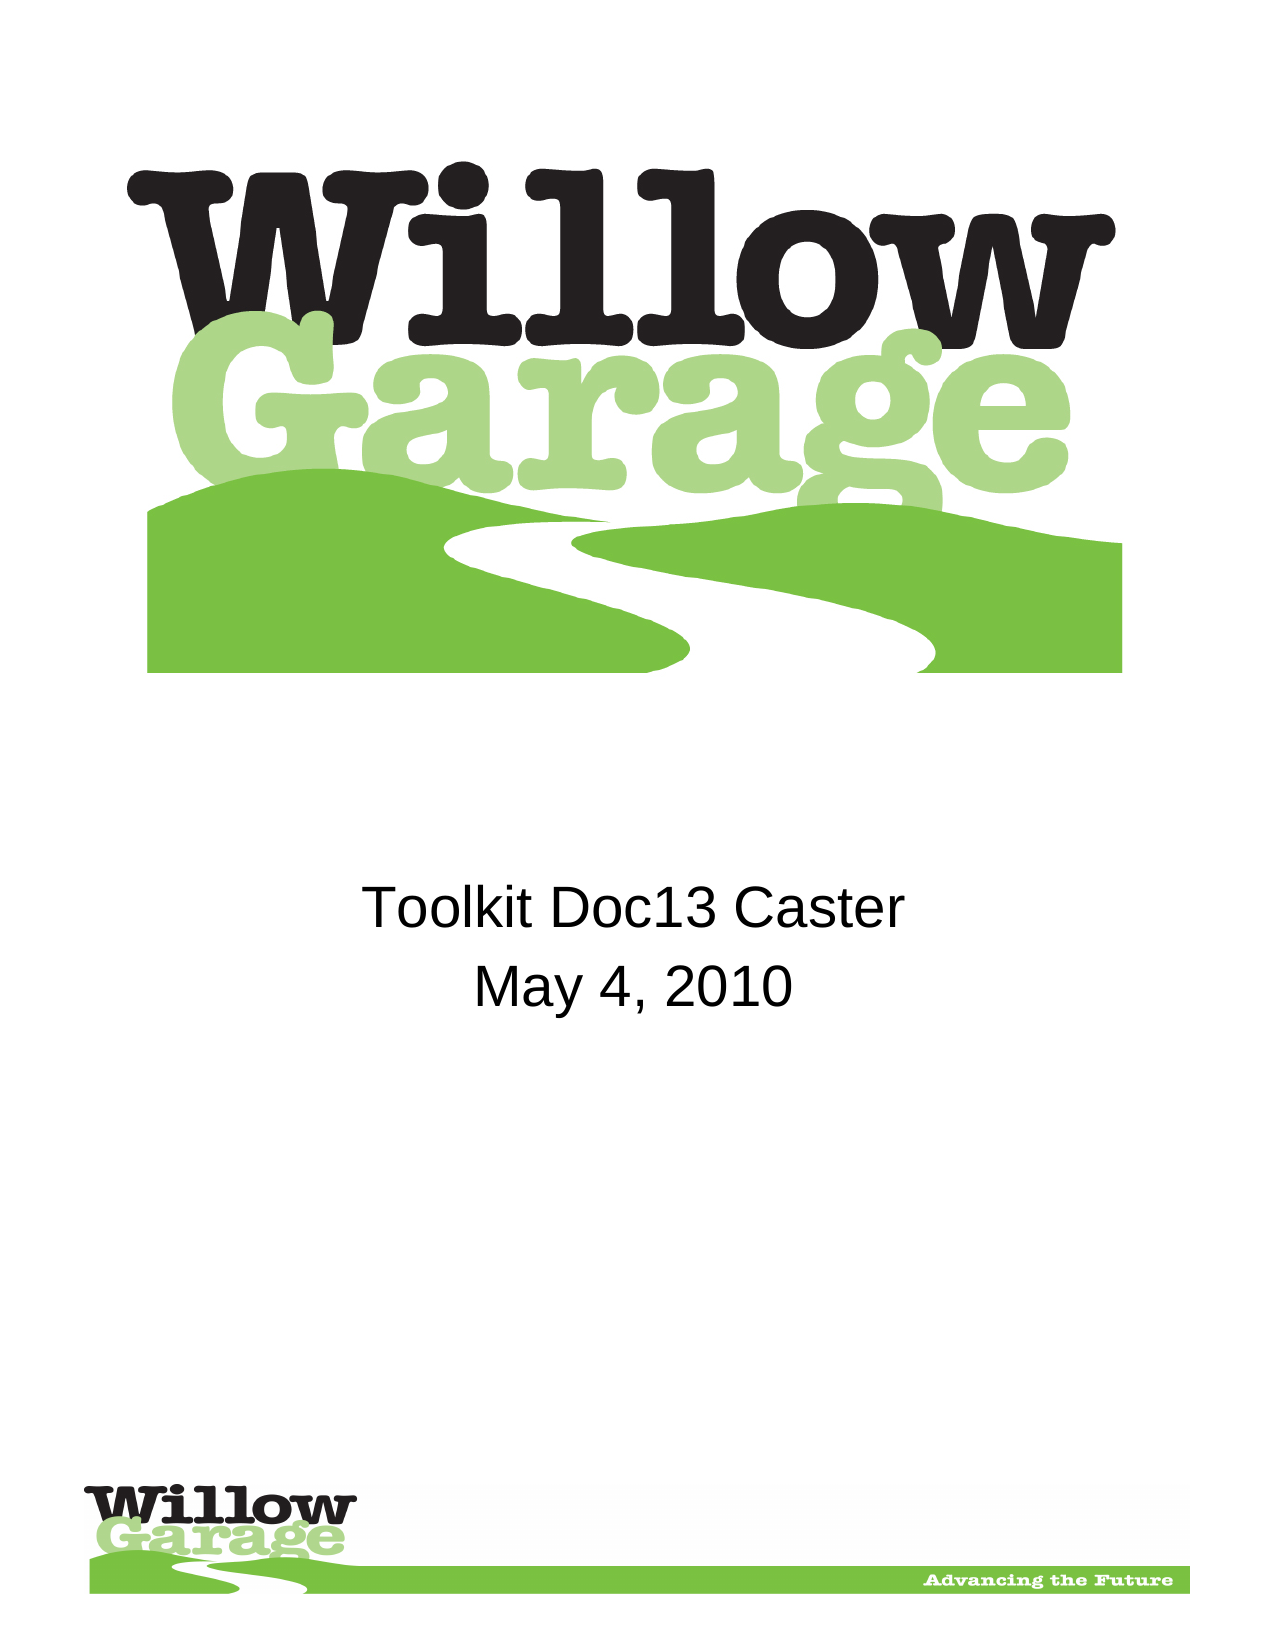

# Toolkit Doc13 Caster
May 4, 2010